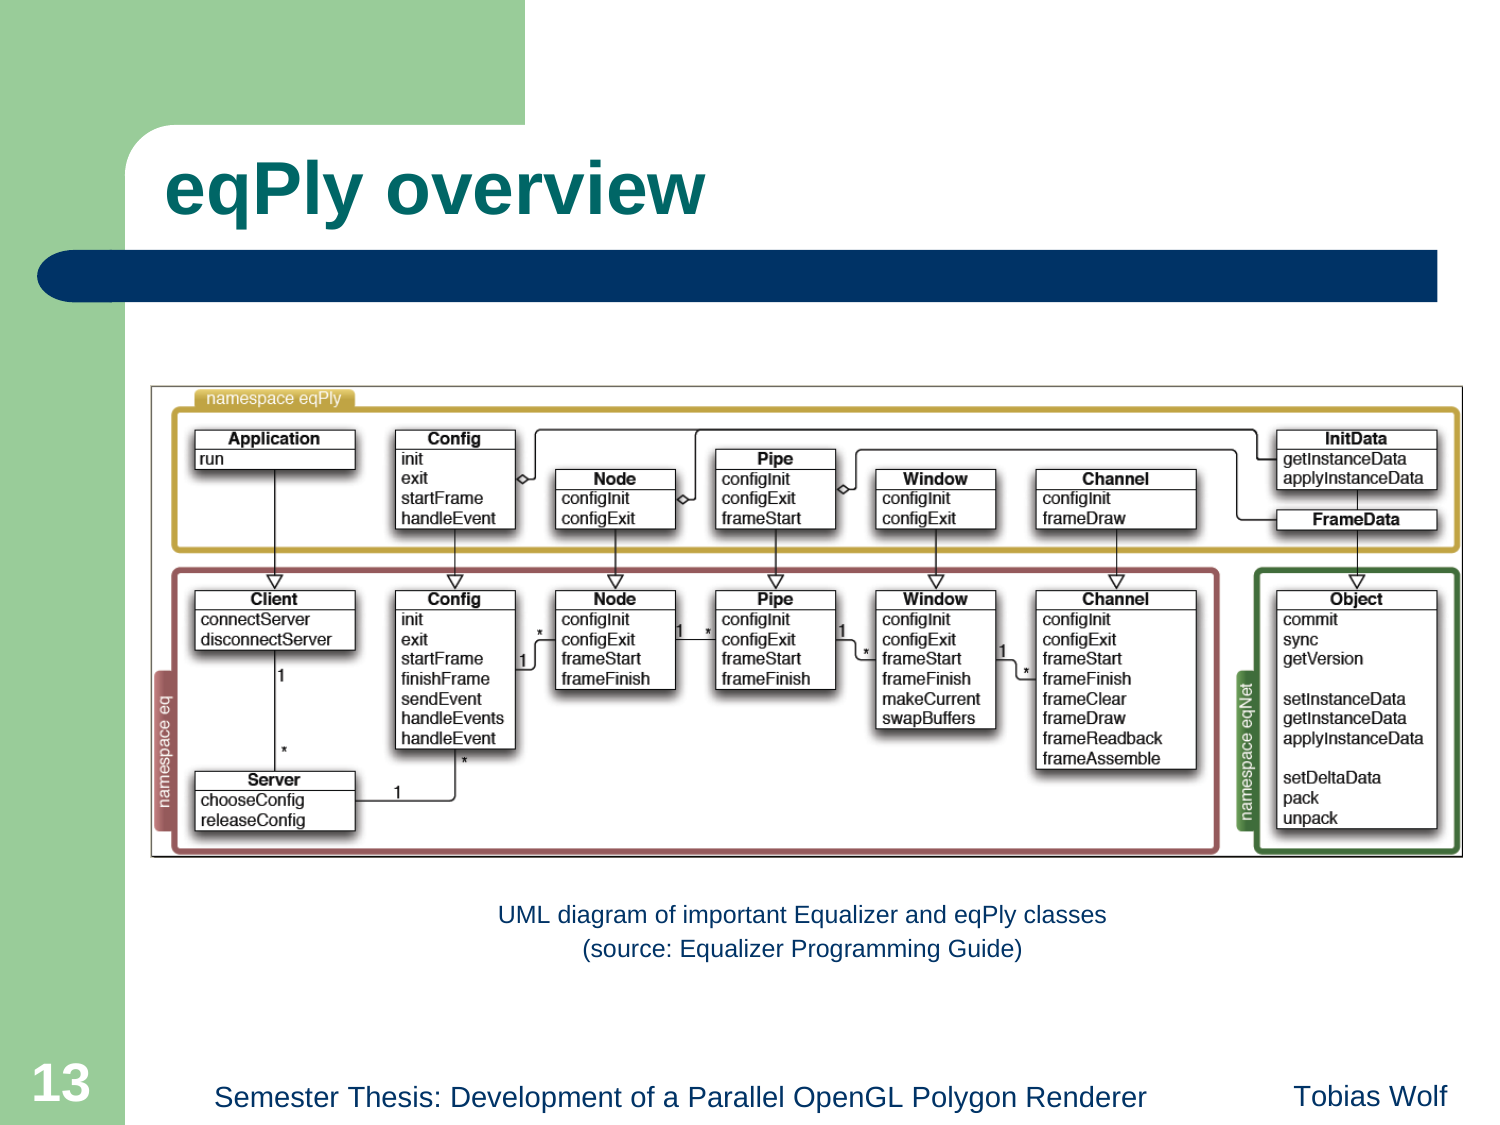

# eqPly overview
UML diagram of important Equalizer and eqPly classes
(source: Equalizer Programming Guide)
13
Tobias Wolf
Semester Thesis: Development of a Parallel OpenGL Polygon Renderer